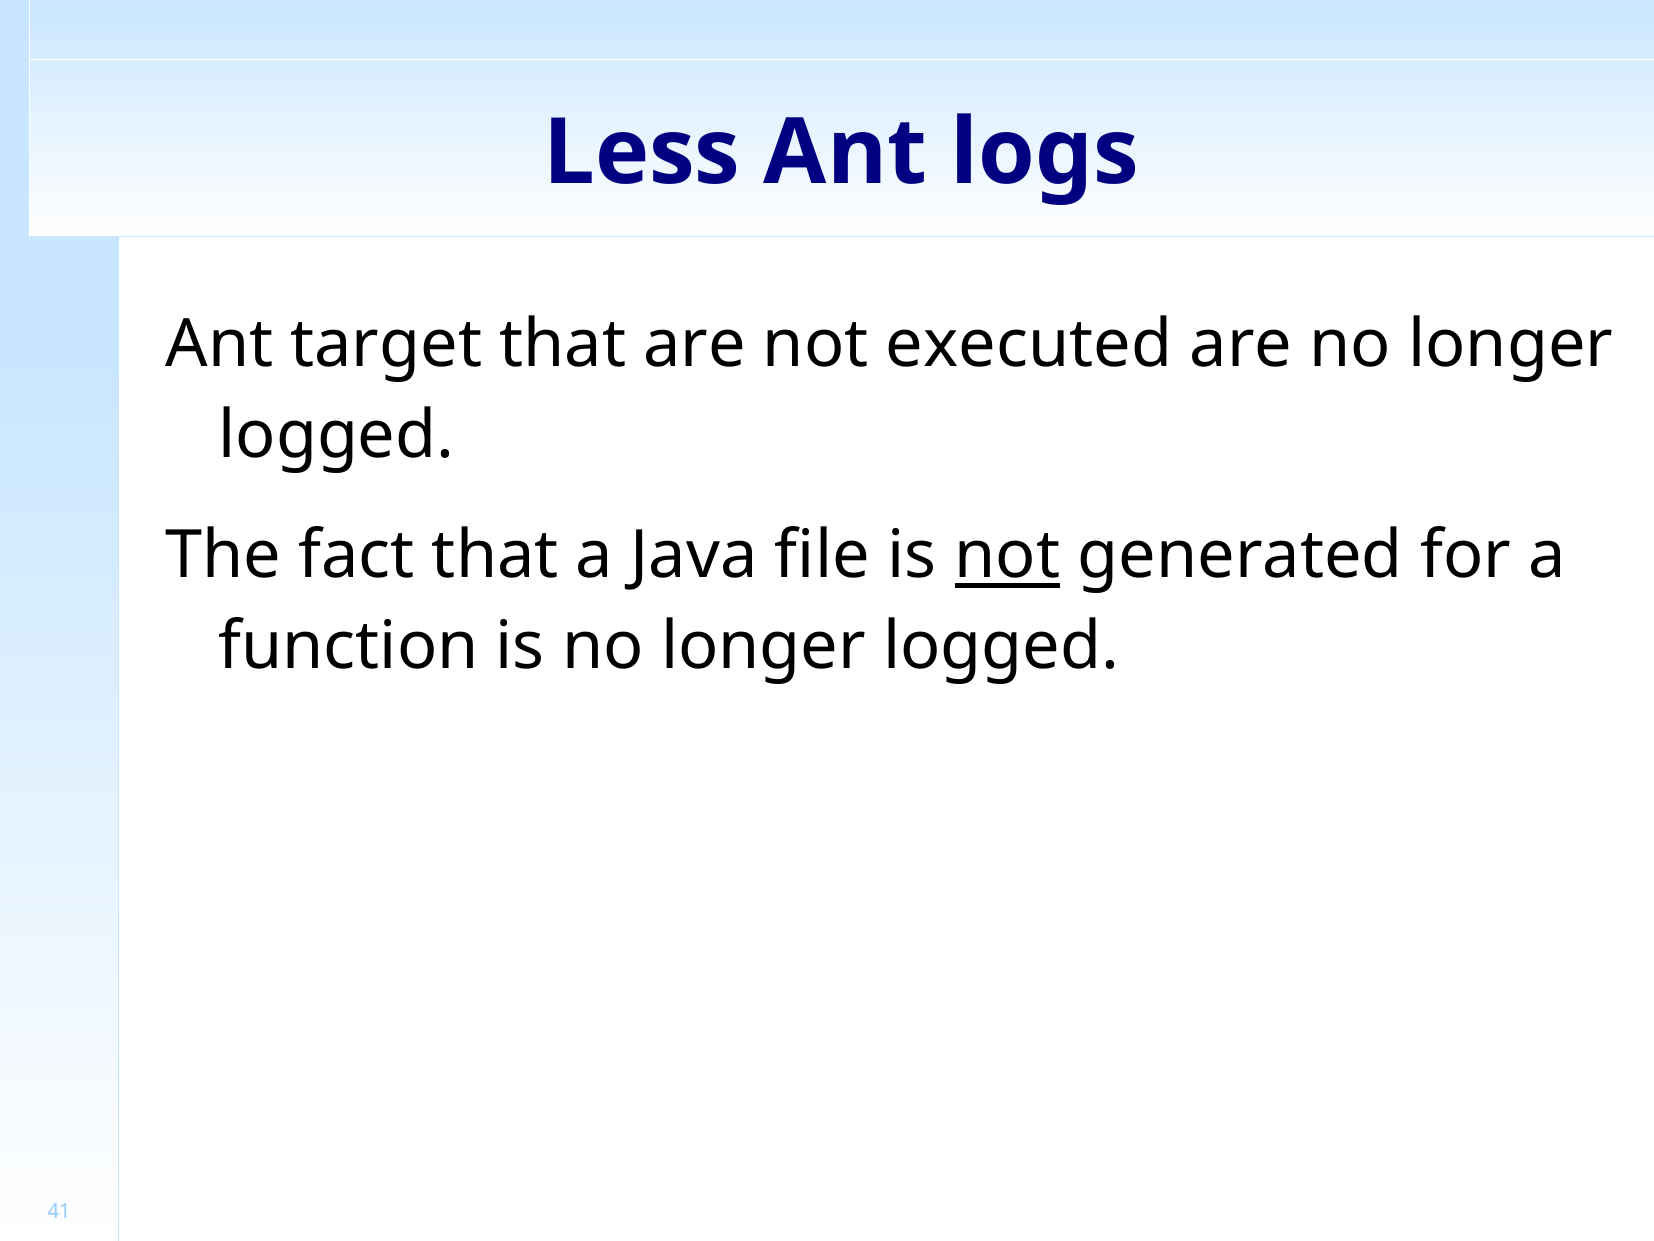

# Less Ant logs
Ant target that are not executed are no longer logged.
The fact that a Java file is not generated for a function is no longer logged.